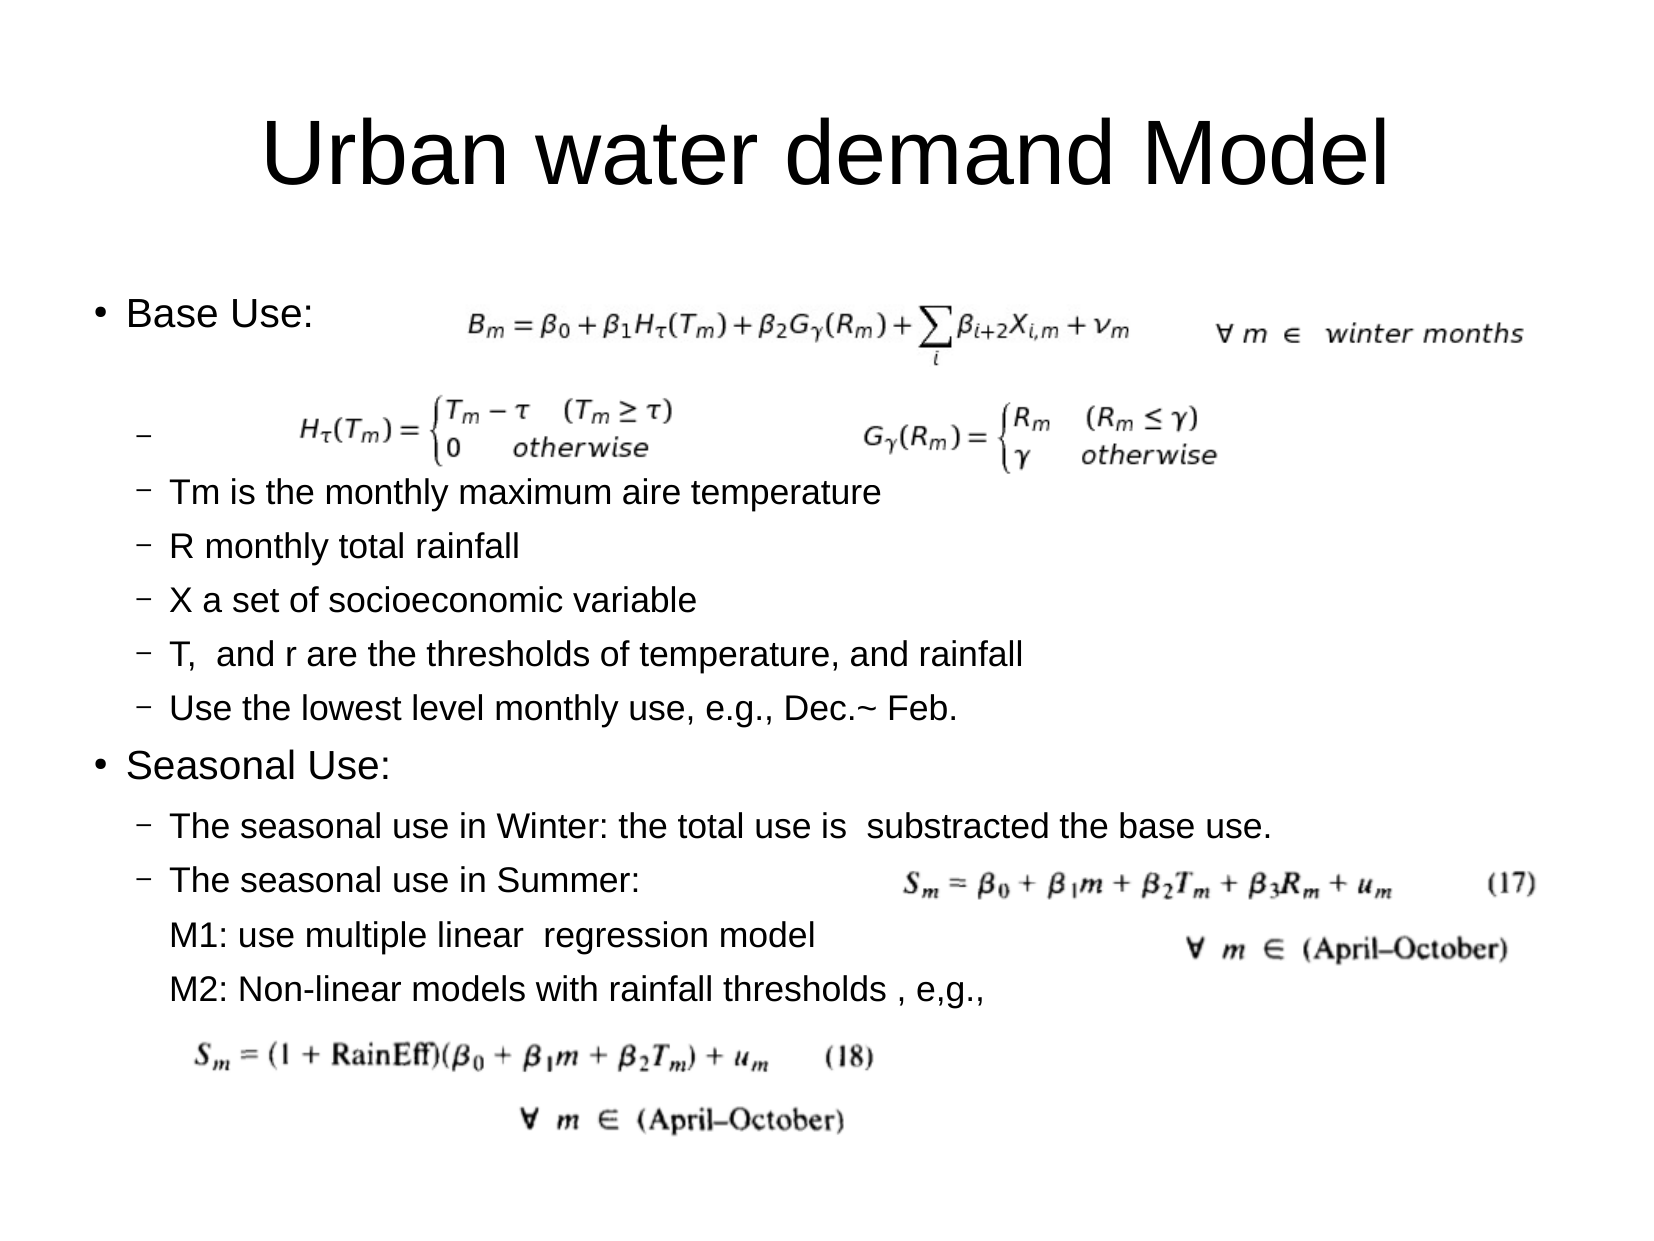

# Urban water demand Model
Base Use:
Tm is the monthly maximum aire temperature
R monthly total rainfall
X a set of socioeconomic variable
T, and r are the thresholds of temperature, and rainfall
Use the lowest level monthly use, e.g., Dec.~ Feb.
Seasonal Use:
The seasonal use in Winter: the total use is substracted the base use.
The seasonal use in Summer:
M1: use multiple linear regression model
M2: Non-linear models with rainfall thresholds , e,g.,